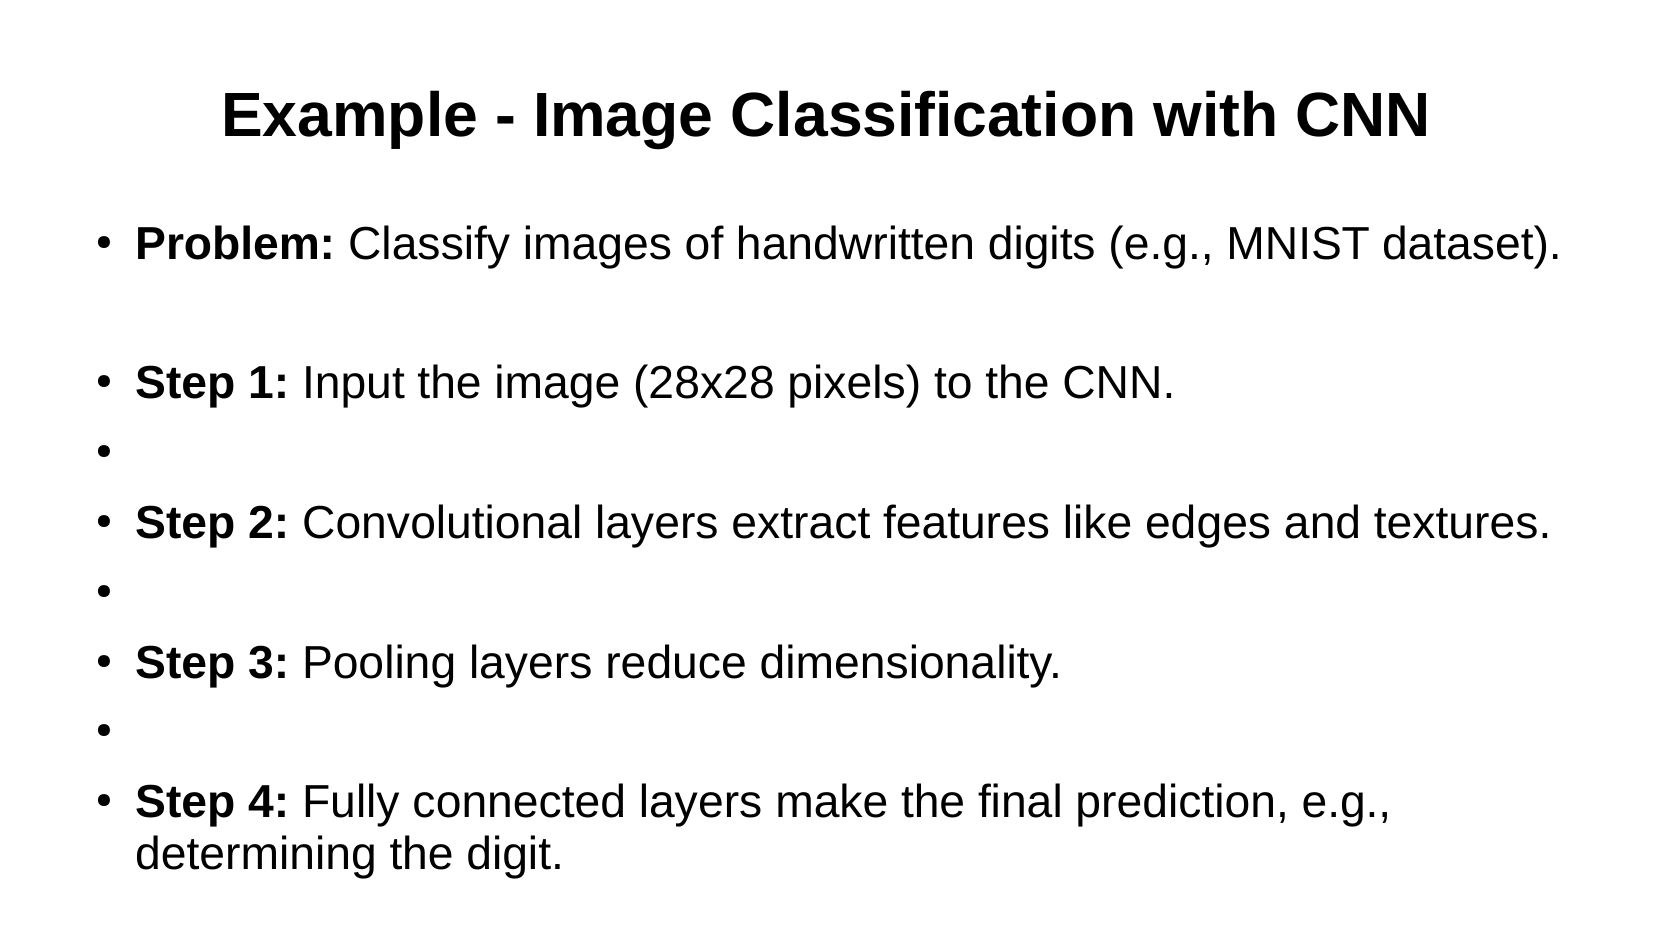

# Example - Image Classification with CNN
Problem: Classify images of handwritten digits (e.g., MNIST dataset).
Step 1: Input the image (28x28 pixels) to the CNN.
Step 2: Convolutional layers extract features like edges and textures.
Step 3: Pooling layers reduce dimensionality.
Step 4: Fully connected layers make the final prediction, e.g., determining the digit.